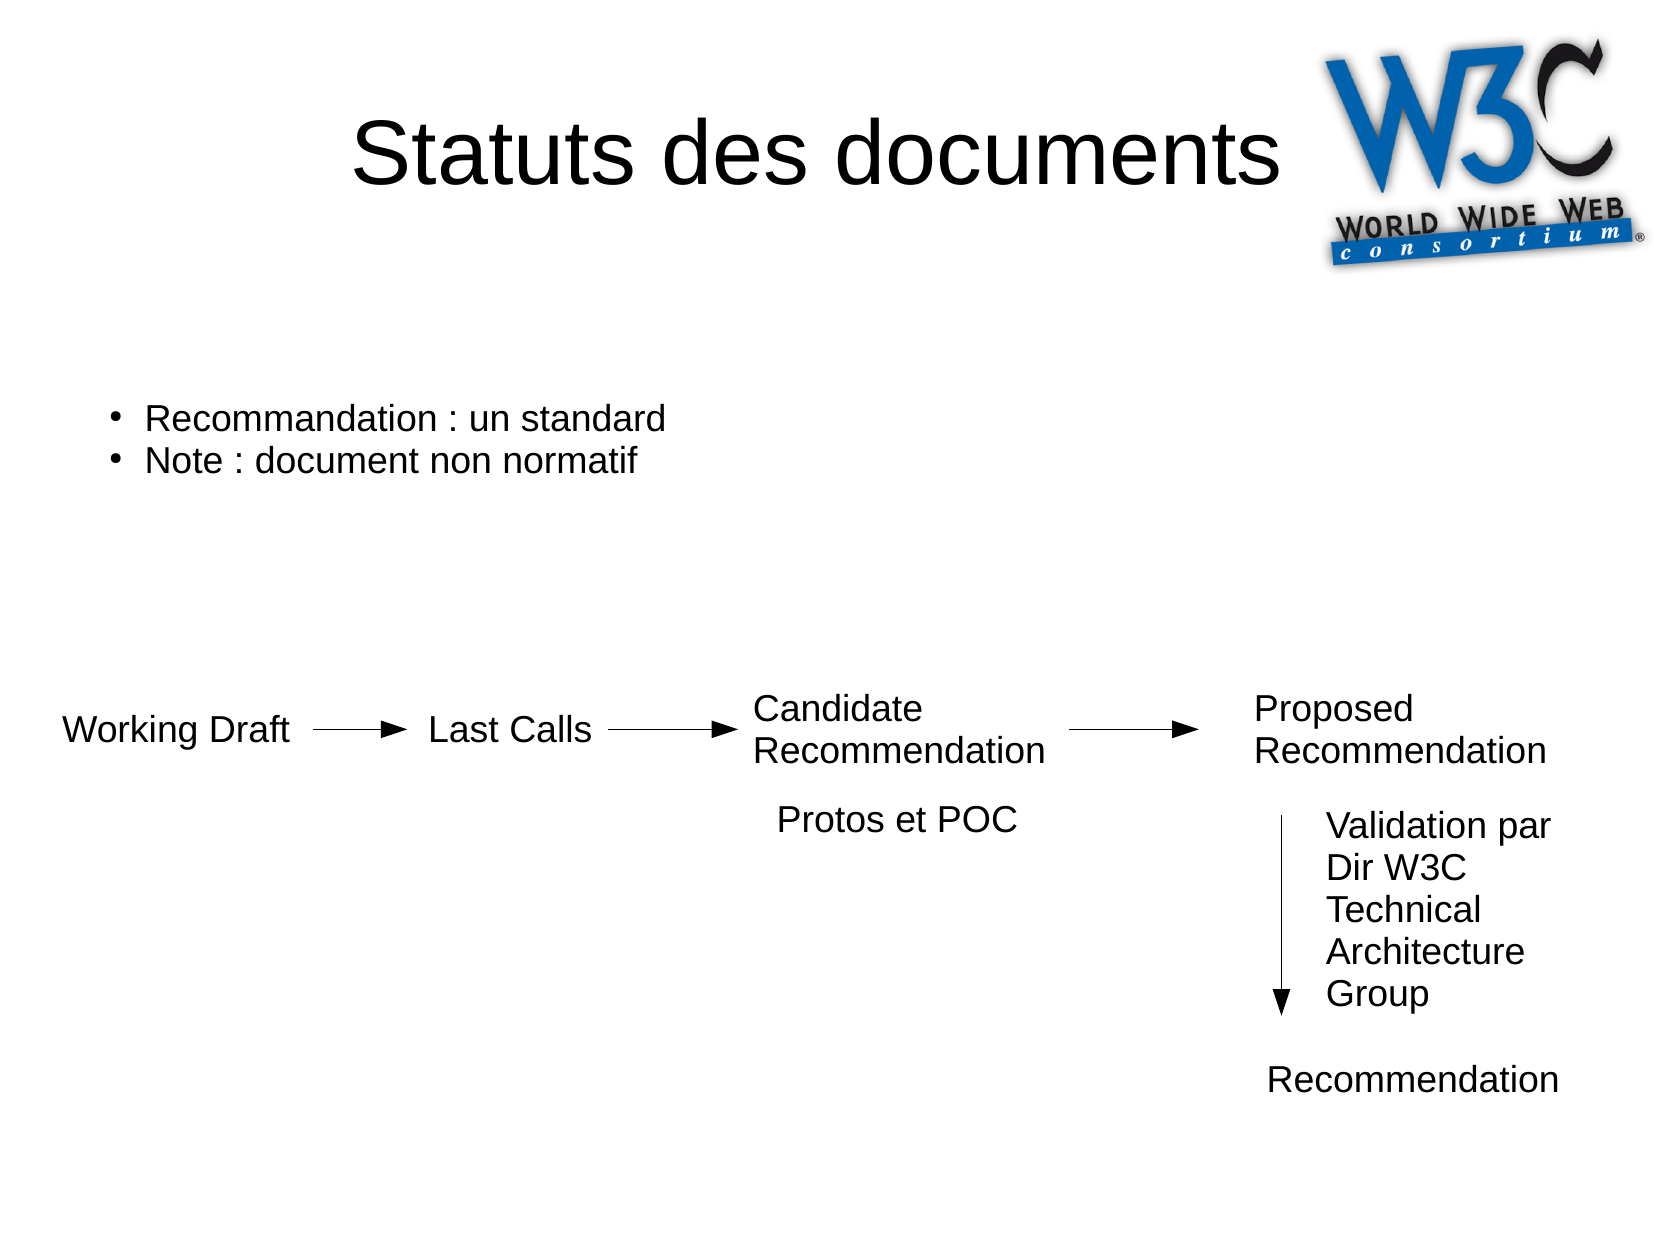

# Statuts des documents
Recommandation : un standard
Note : document non normatif
Candidate
Recommendation
Proposed
Recommendation
Working Draft
Last Calls
Protos et POC
Validation par
Dir W3C
Technical
Architecture
Group
Recommendation